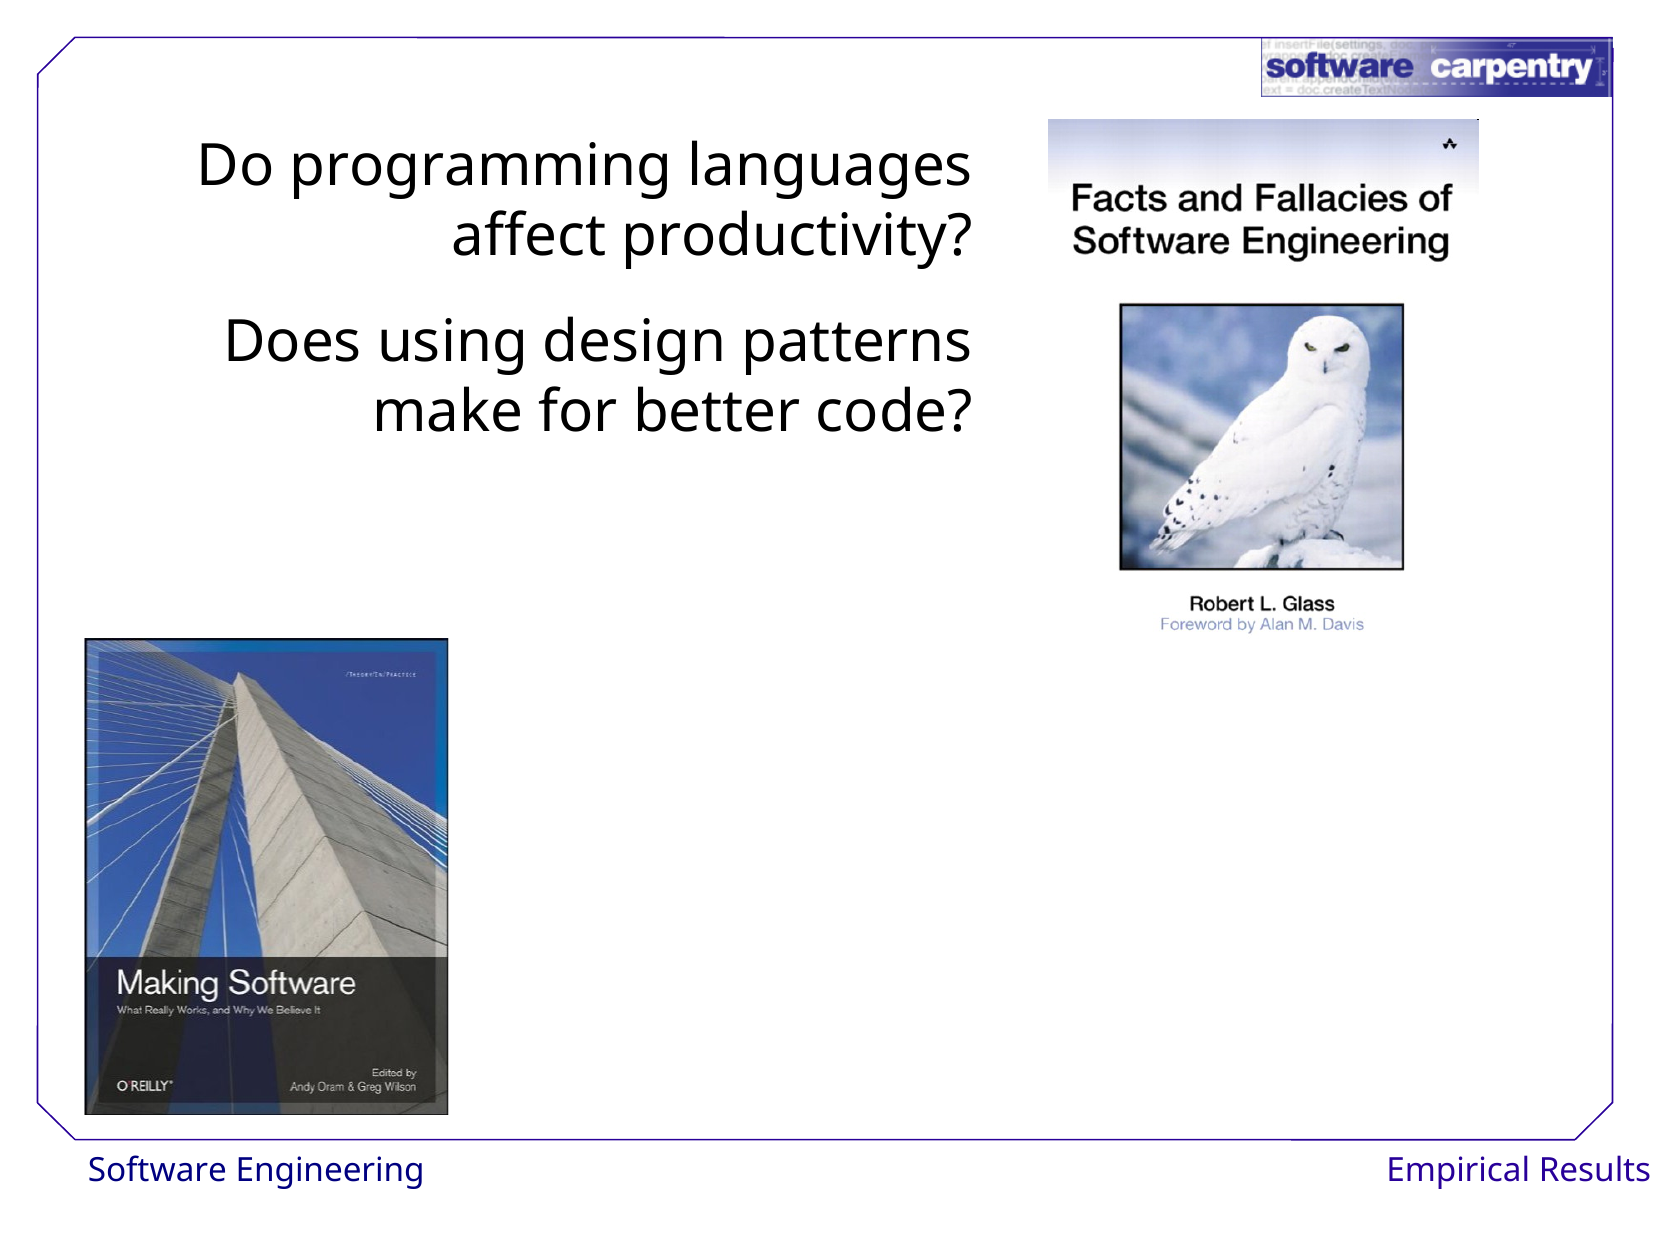

Do programming languages affect productivity?
Does using design patterns make for better code?